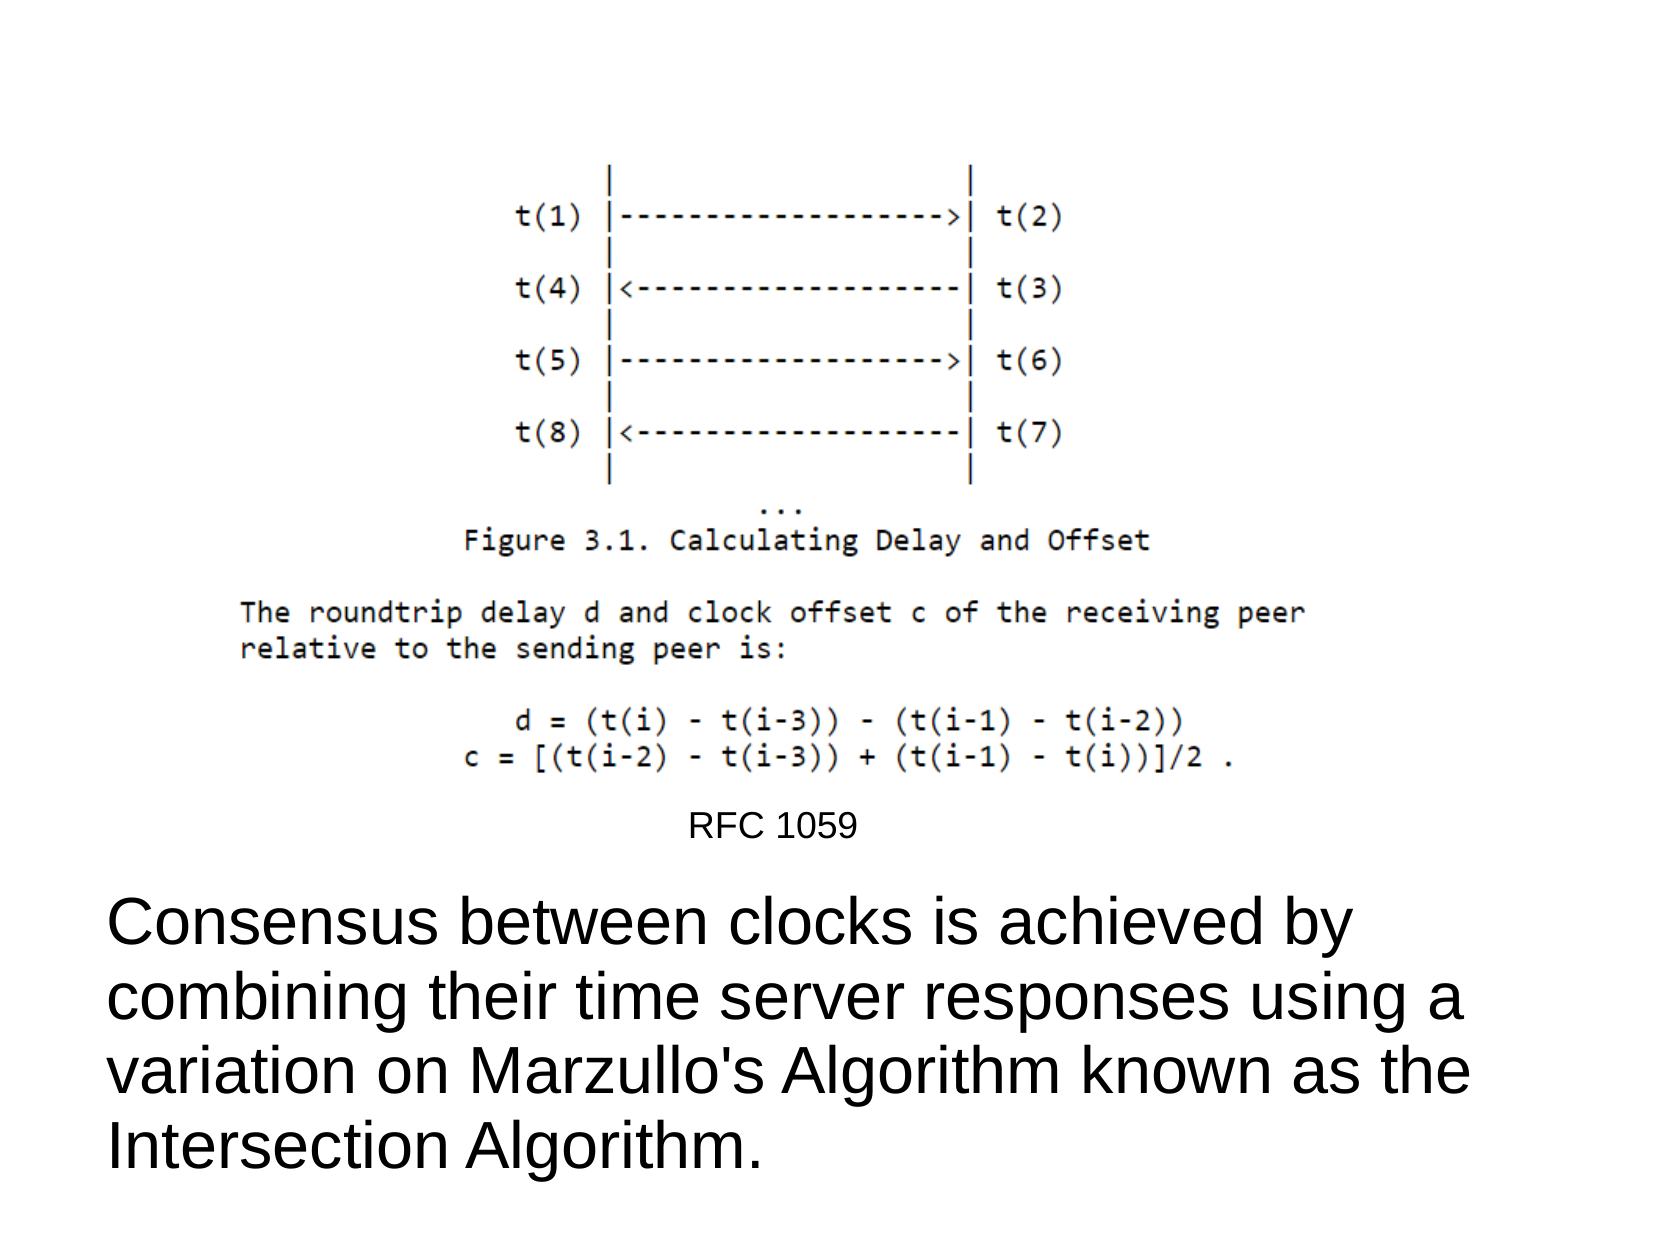

RFC 1059
# Consensus between clocks is achieved by combining their time server responses using a variation on Marzullo's Algorithm known as the Intersection Algorithm.